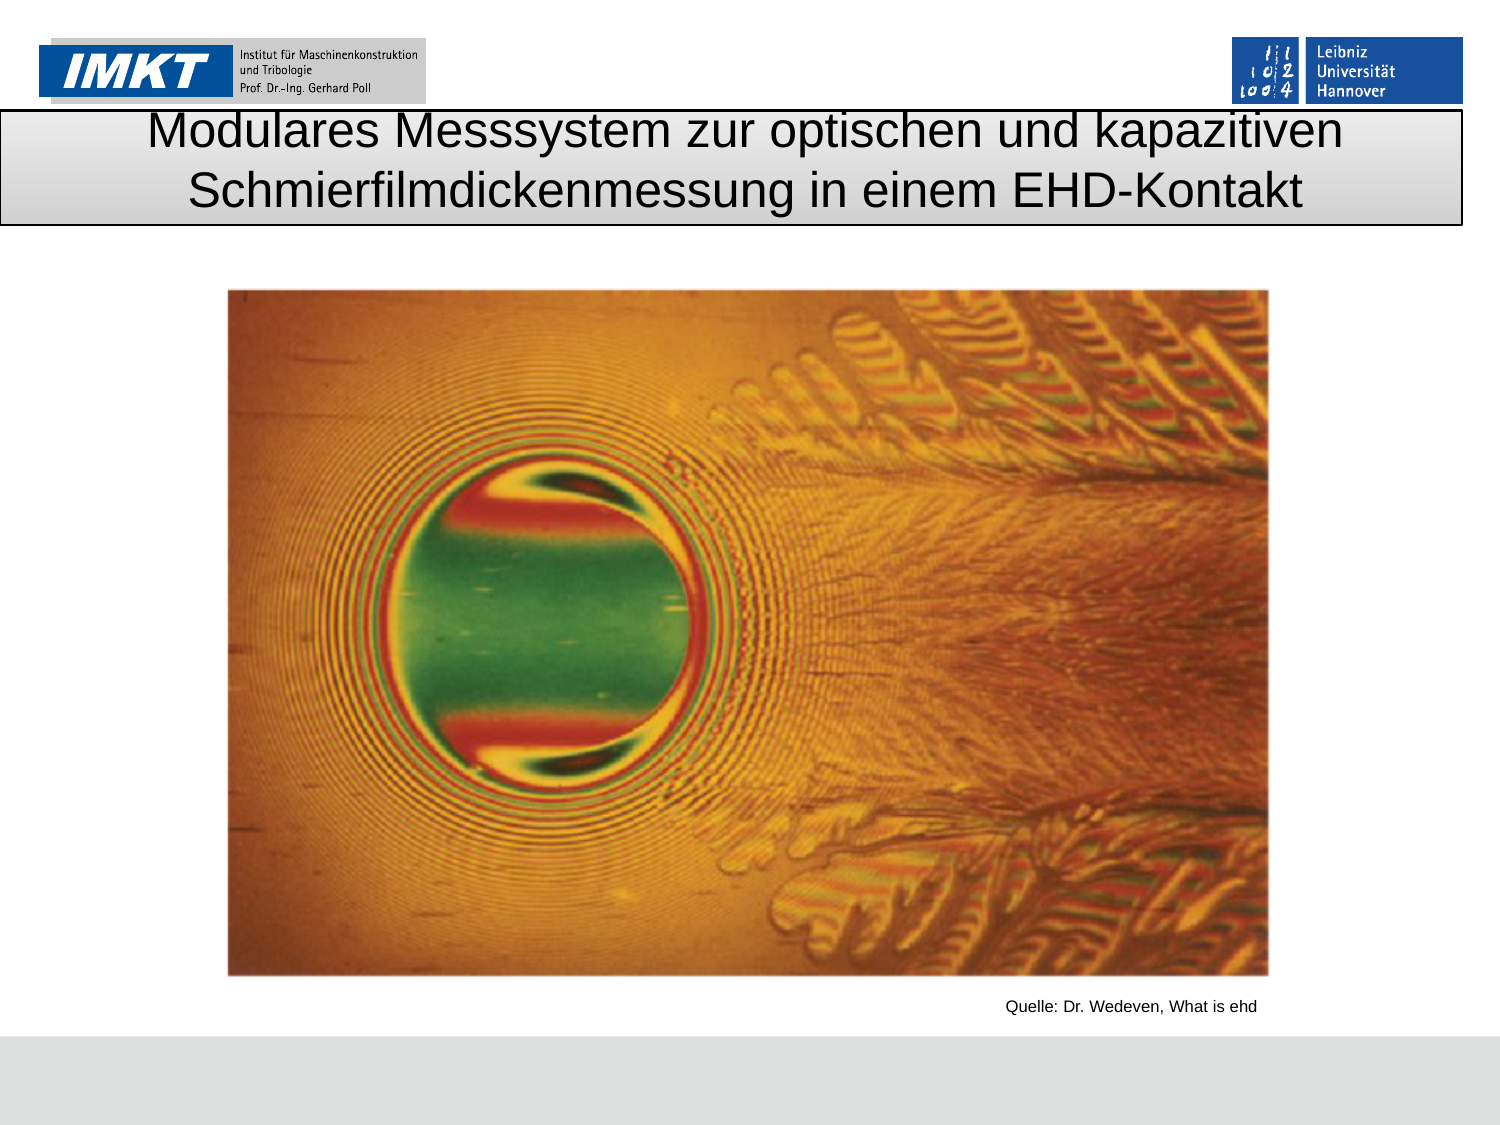

# Modulares Messsystem zur optischen und kapazitiven Schmierfilmdickenmessung in einem EHD-Kontakt
Quelle: Dr. Wedeven, What is ehd